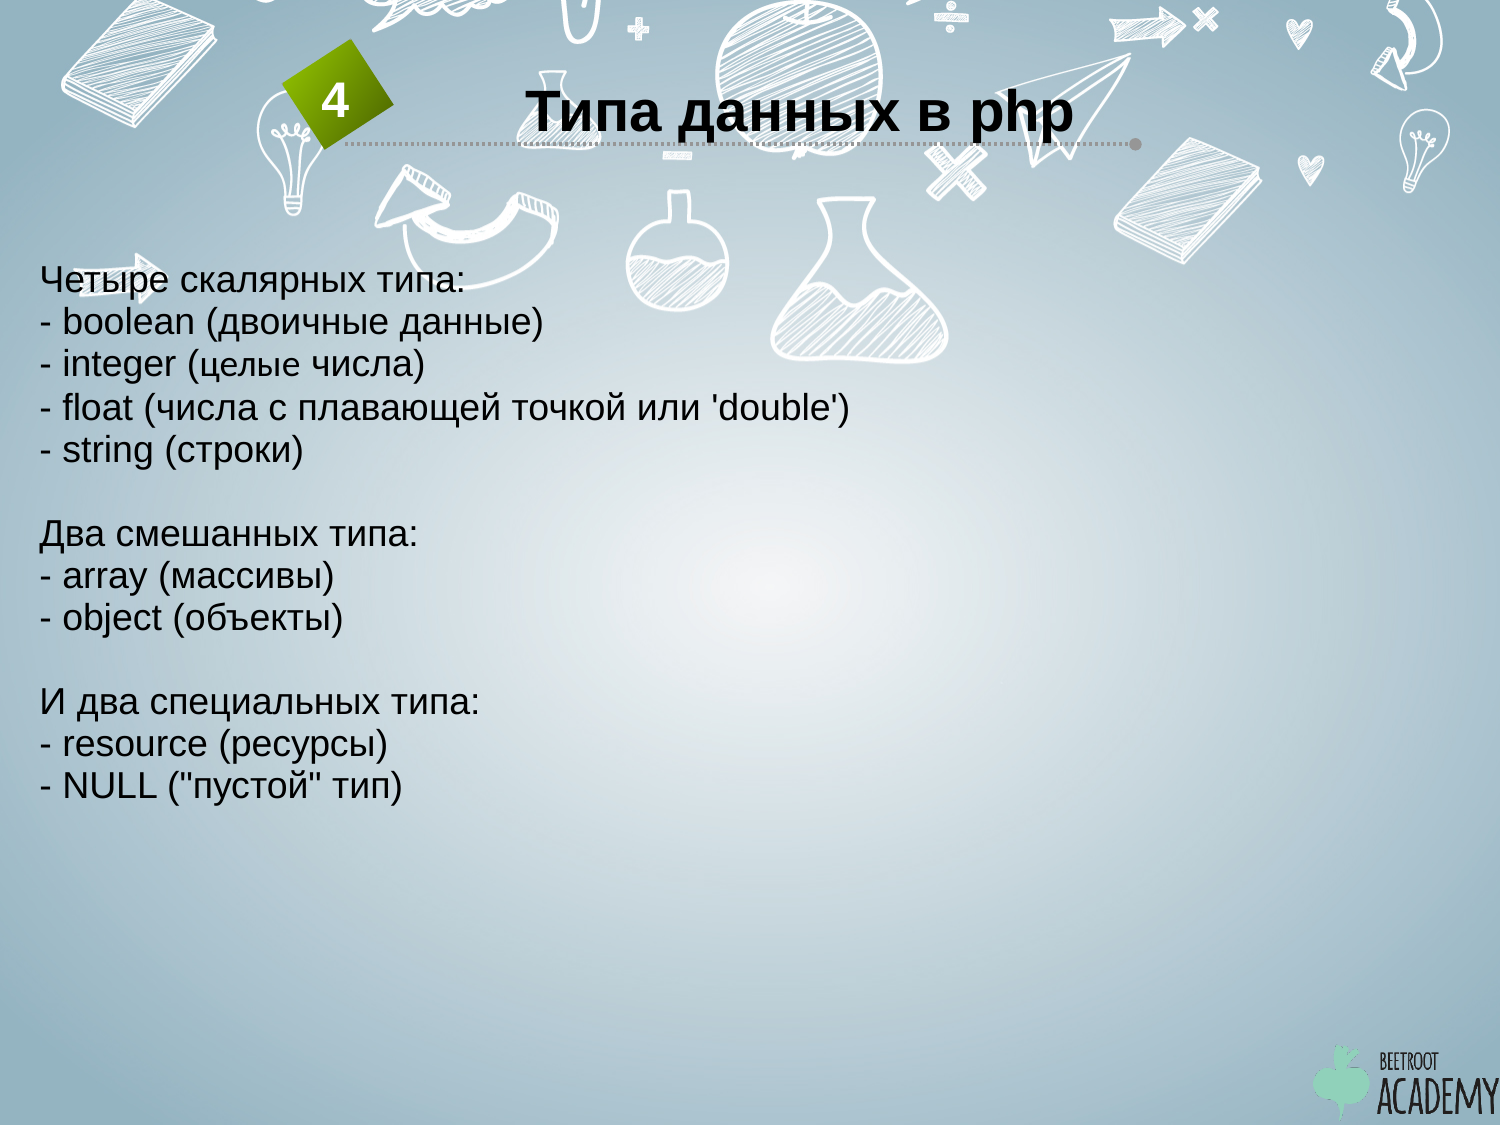

4
Типа данных в php
Четыре скалярных типа:
- boolean (двоичные данные)
- integer (целые числа)
- float (числа с плавающей точкой или 'double')
- string (строки)
Два смешанных типа:
- array (массивы)
- object (объекты)
И два специальных типа:
- resource (ресурсы)
- NULL ("пустой" тип)